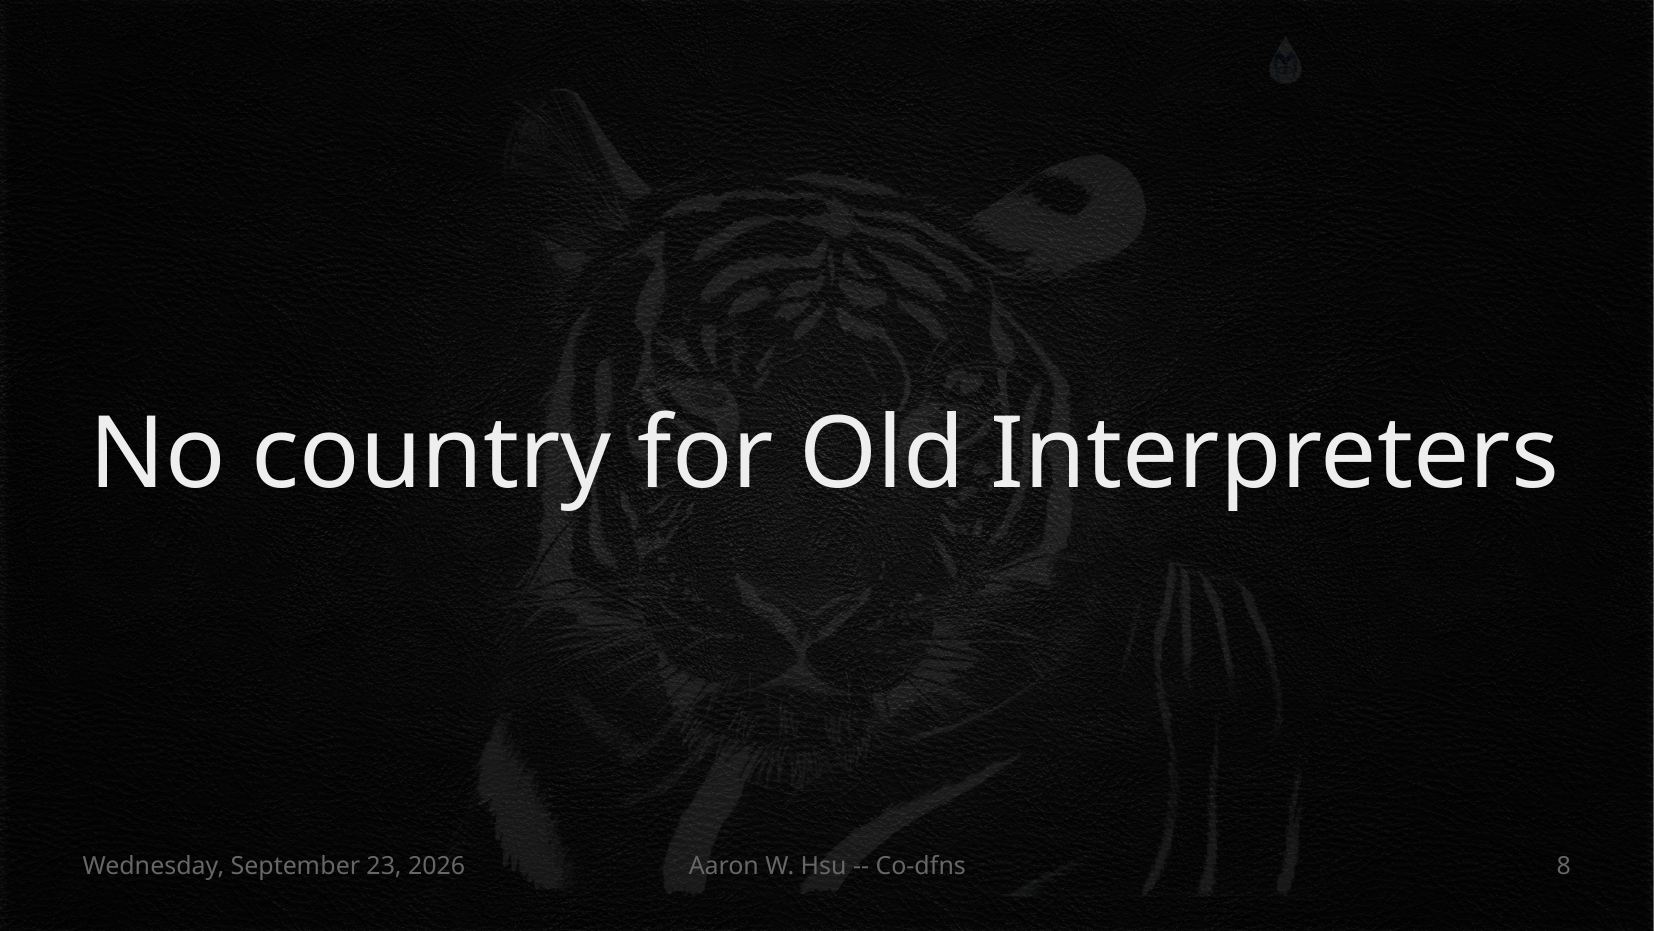

No country for Old Interpreters
Aaron W. Hsu -- Co-dfns
8